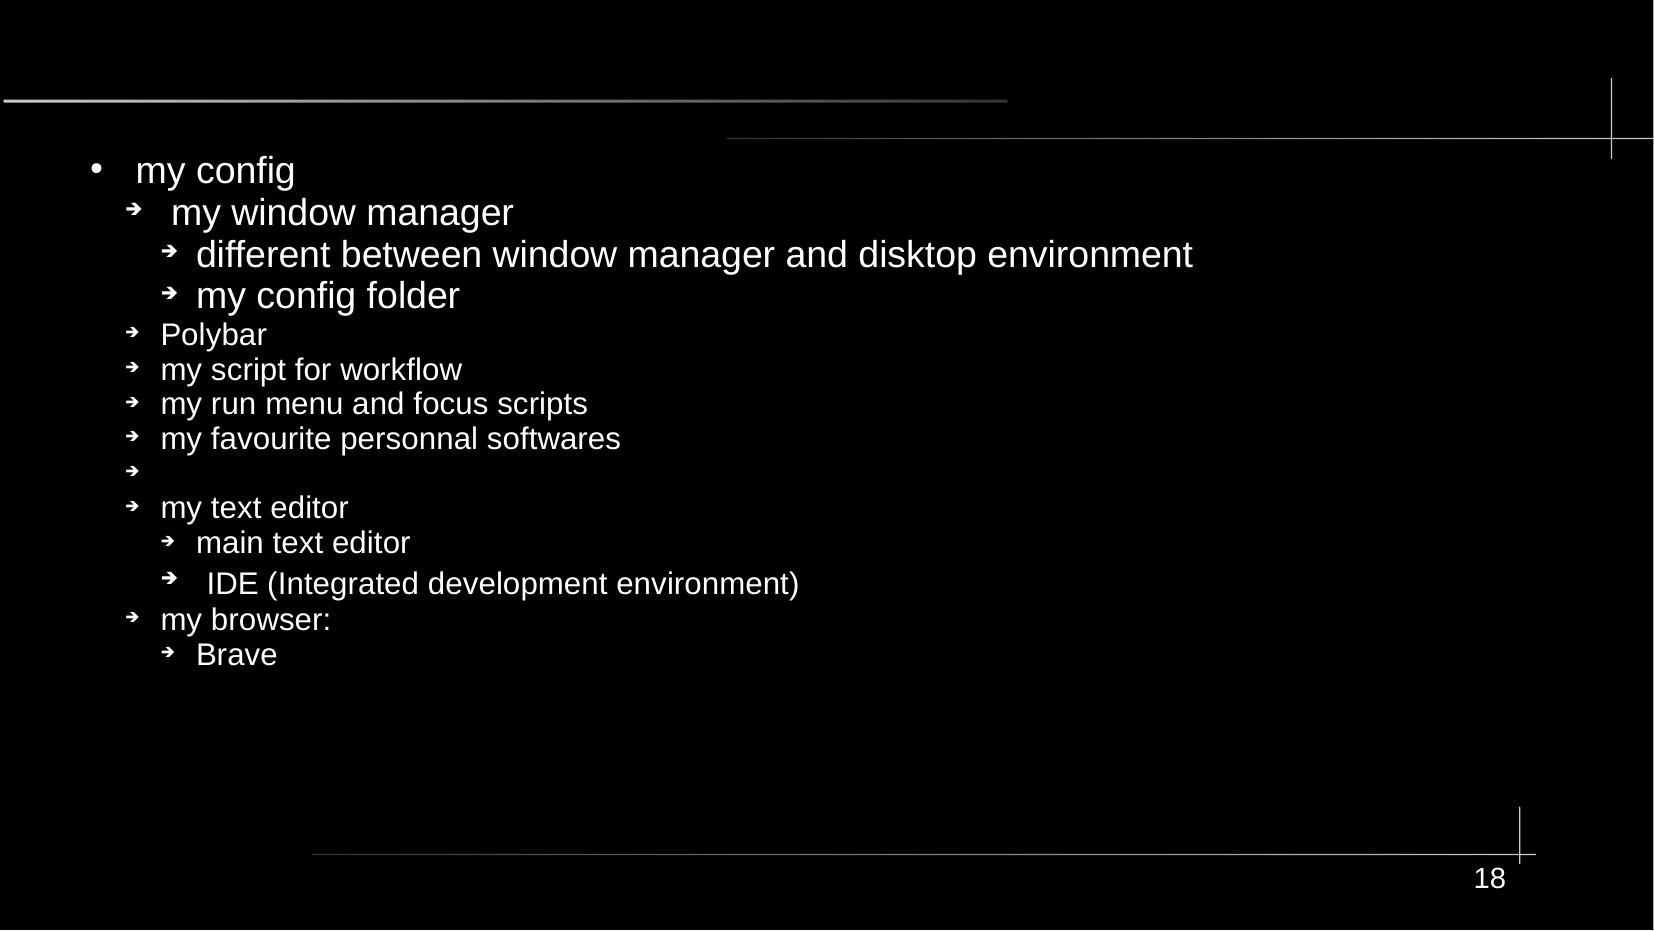

my config
 my window manager
different between window manager and disktop environment
my config folder
Polybar
my script for workflow
my run menu and focus scripts
my favourite personnal softwares
my text editor
main text editor
 IDE (Integrated development environment)
my browser:
Brave
18